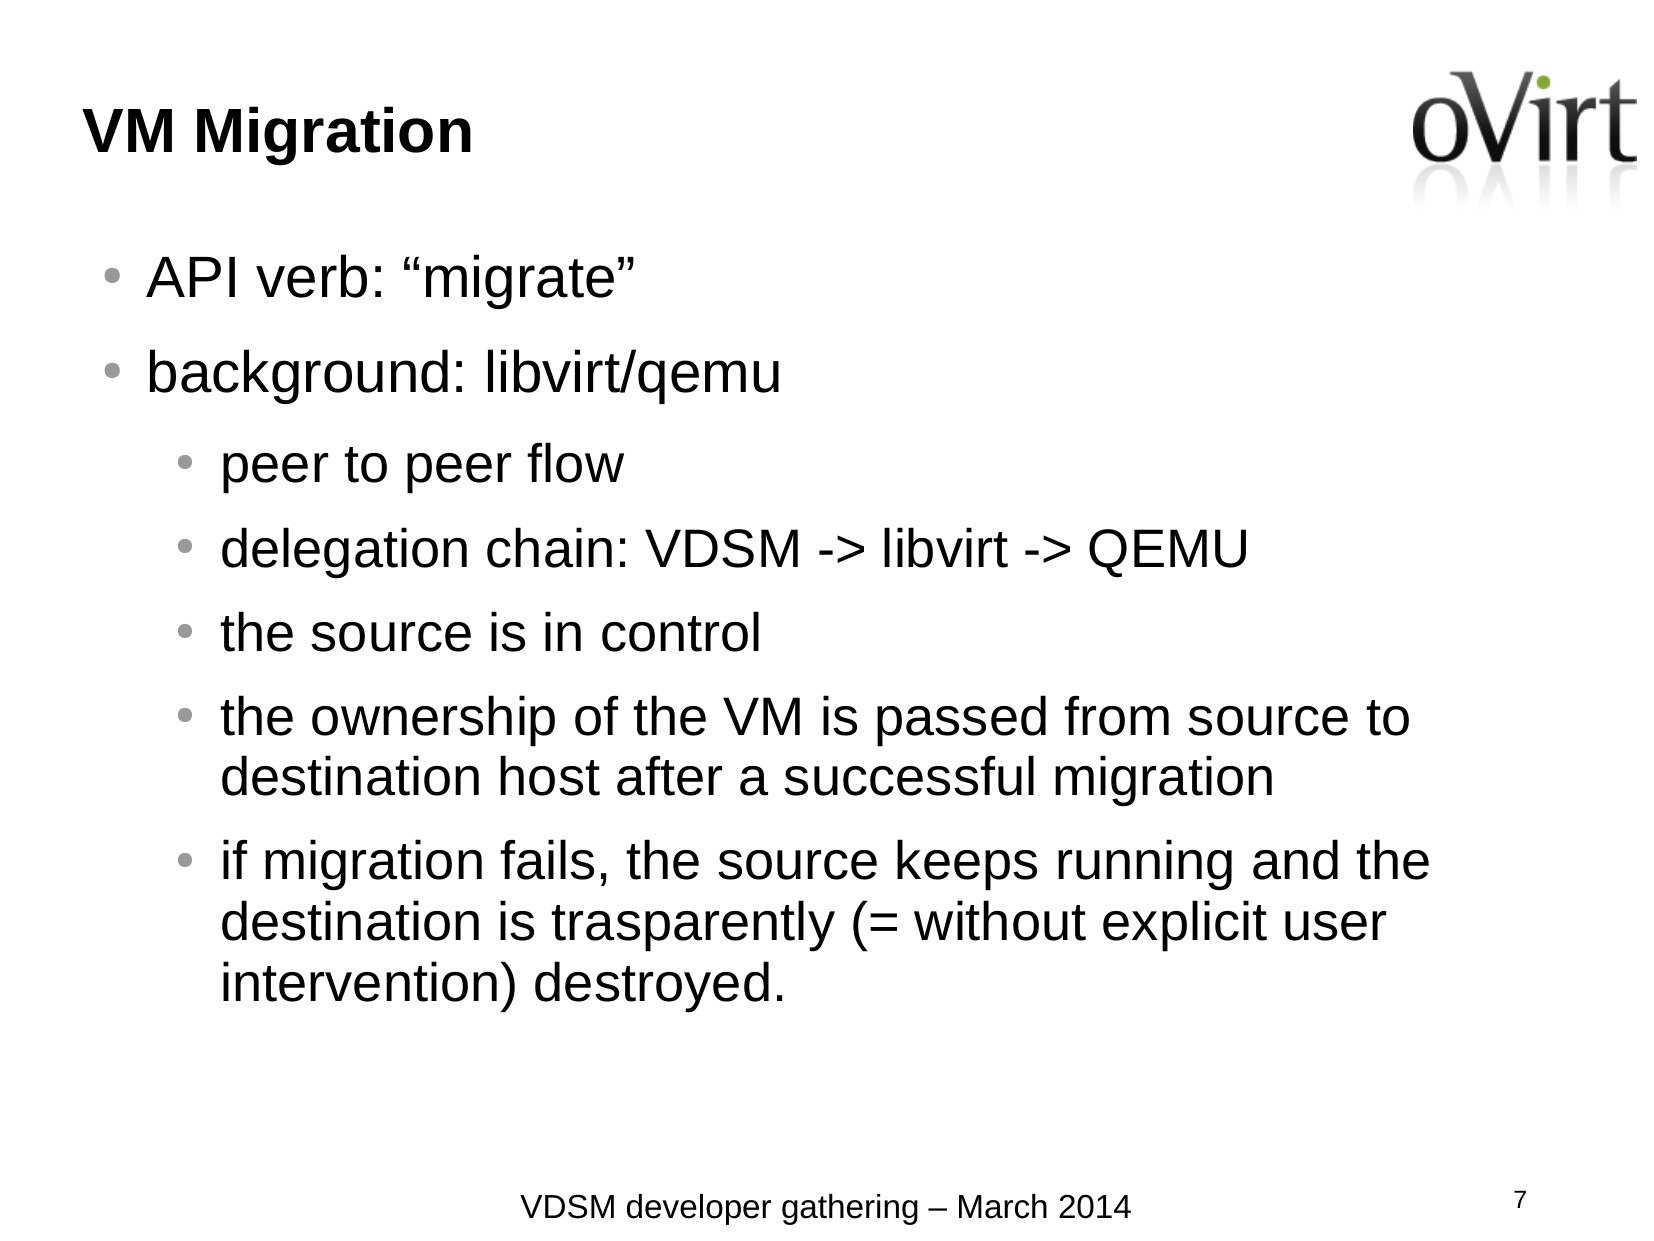

# VM Migration
API verb: “migrate”
background: libvirt/qemu
peer to peer flow
delegation chain: VDSM -> libvirt -> QEMU
the source is in control
the ownership of the VM is passed from source to destination host after a successful migration
if migration fails, the source keeps running and the destination is trasparently (= without explicit user intervention) destroyed.